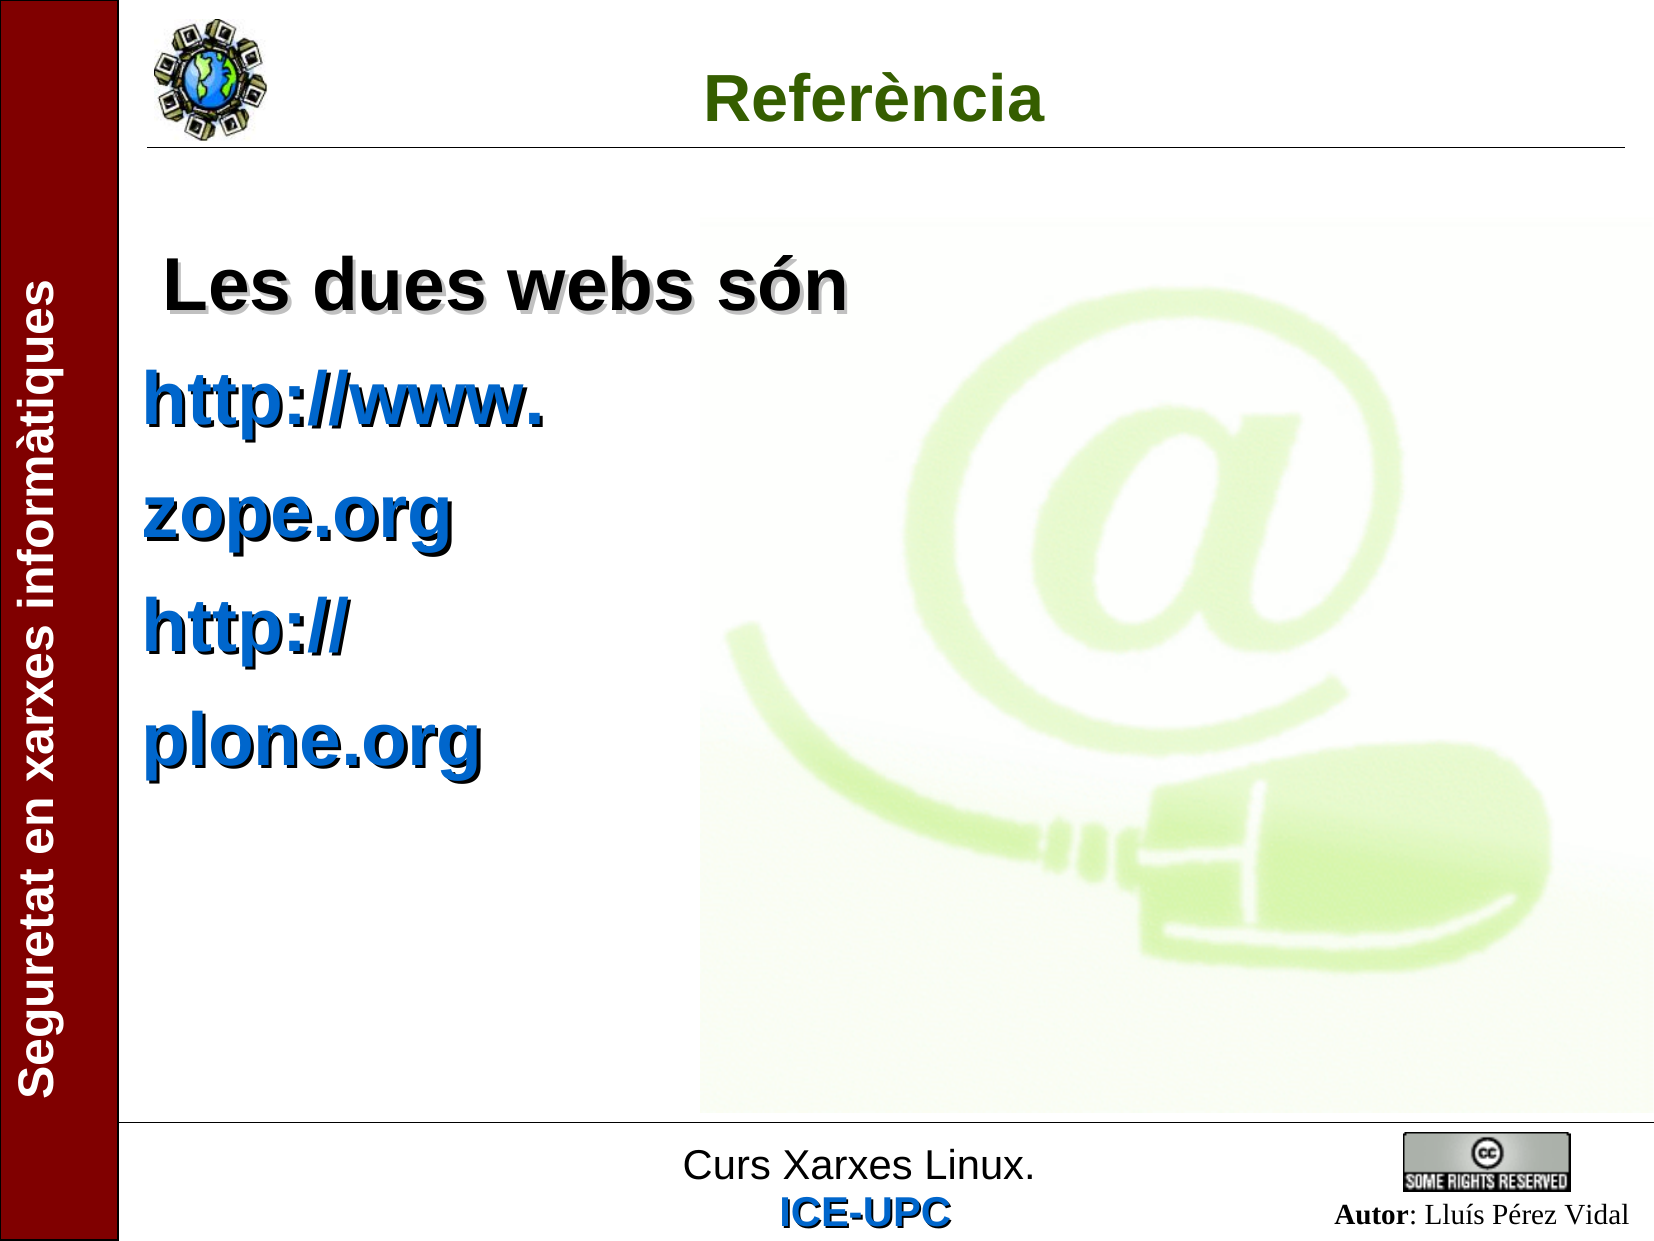

# Referència
 Les dues webs són
http://www.
zope.org
http://
plone.org